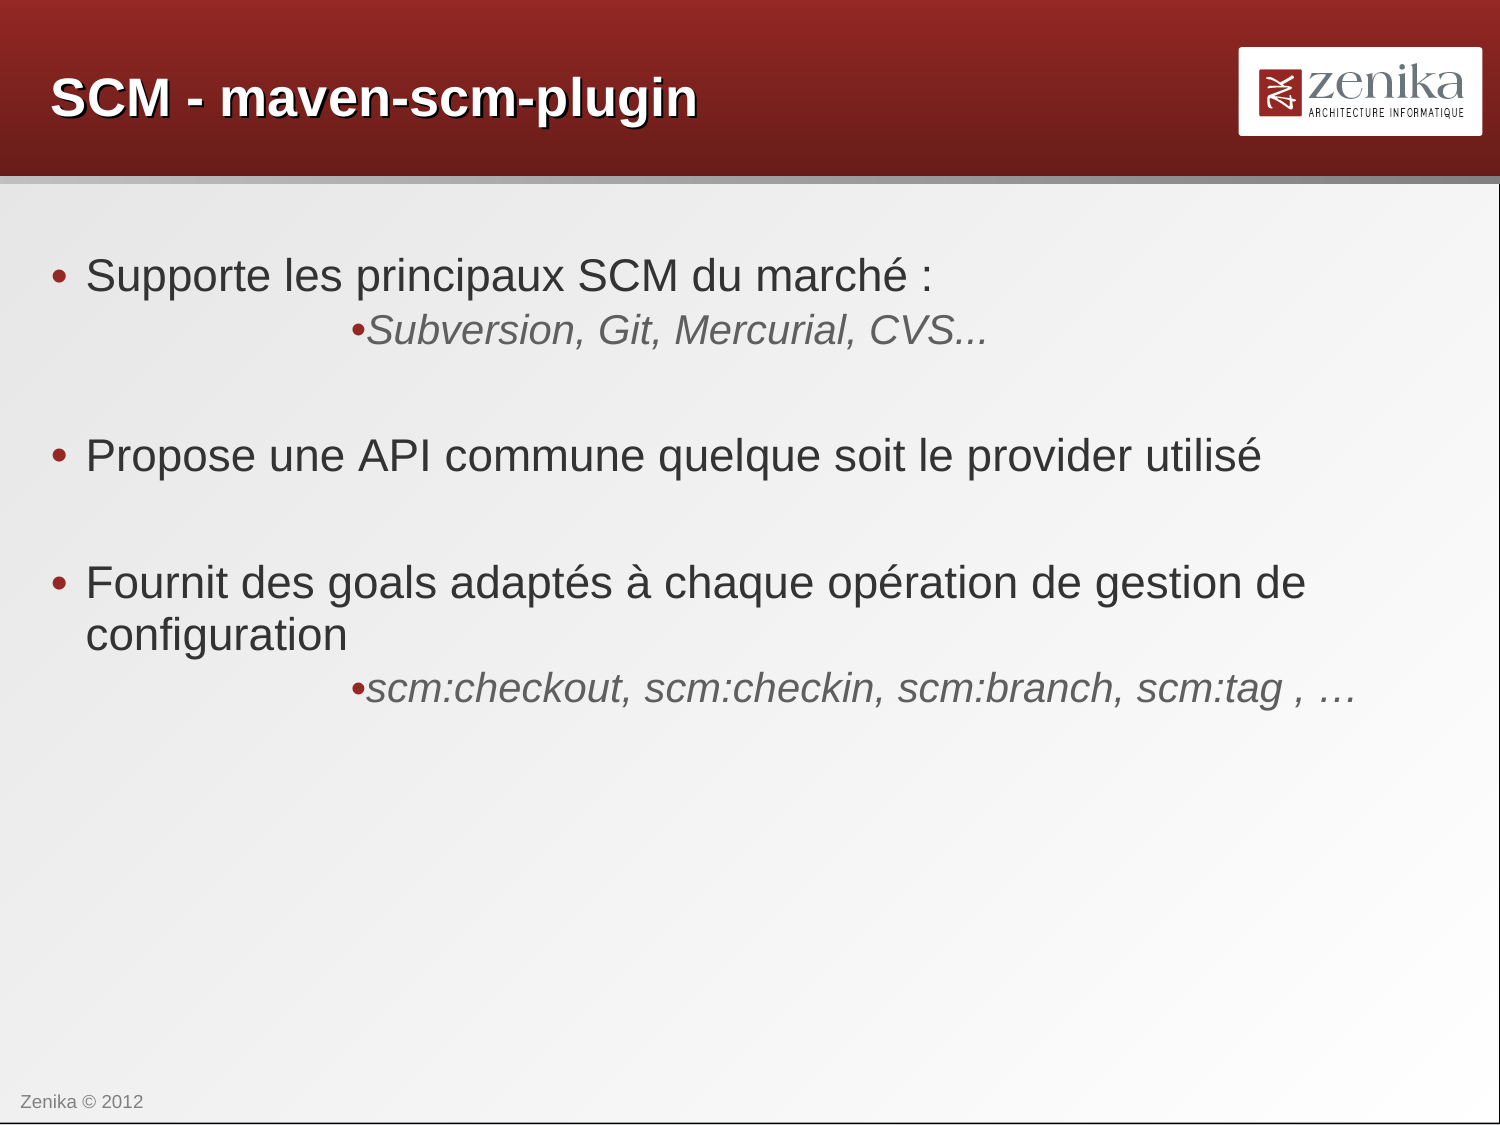

# SCM - maven-scm-plugin
Supporte les principaux SCM du marché :
Subversion, Git, Mercurial, CVS...
Propose une API commune quelque soit le provider utilisé
Fournit des goals adaptés à chaque opération de gestion de configuration
scm:checkout, scm:checkin, scm:branch, scm:tag , …